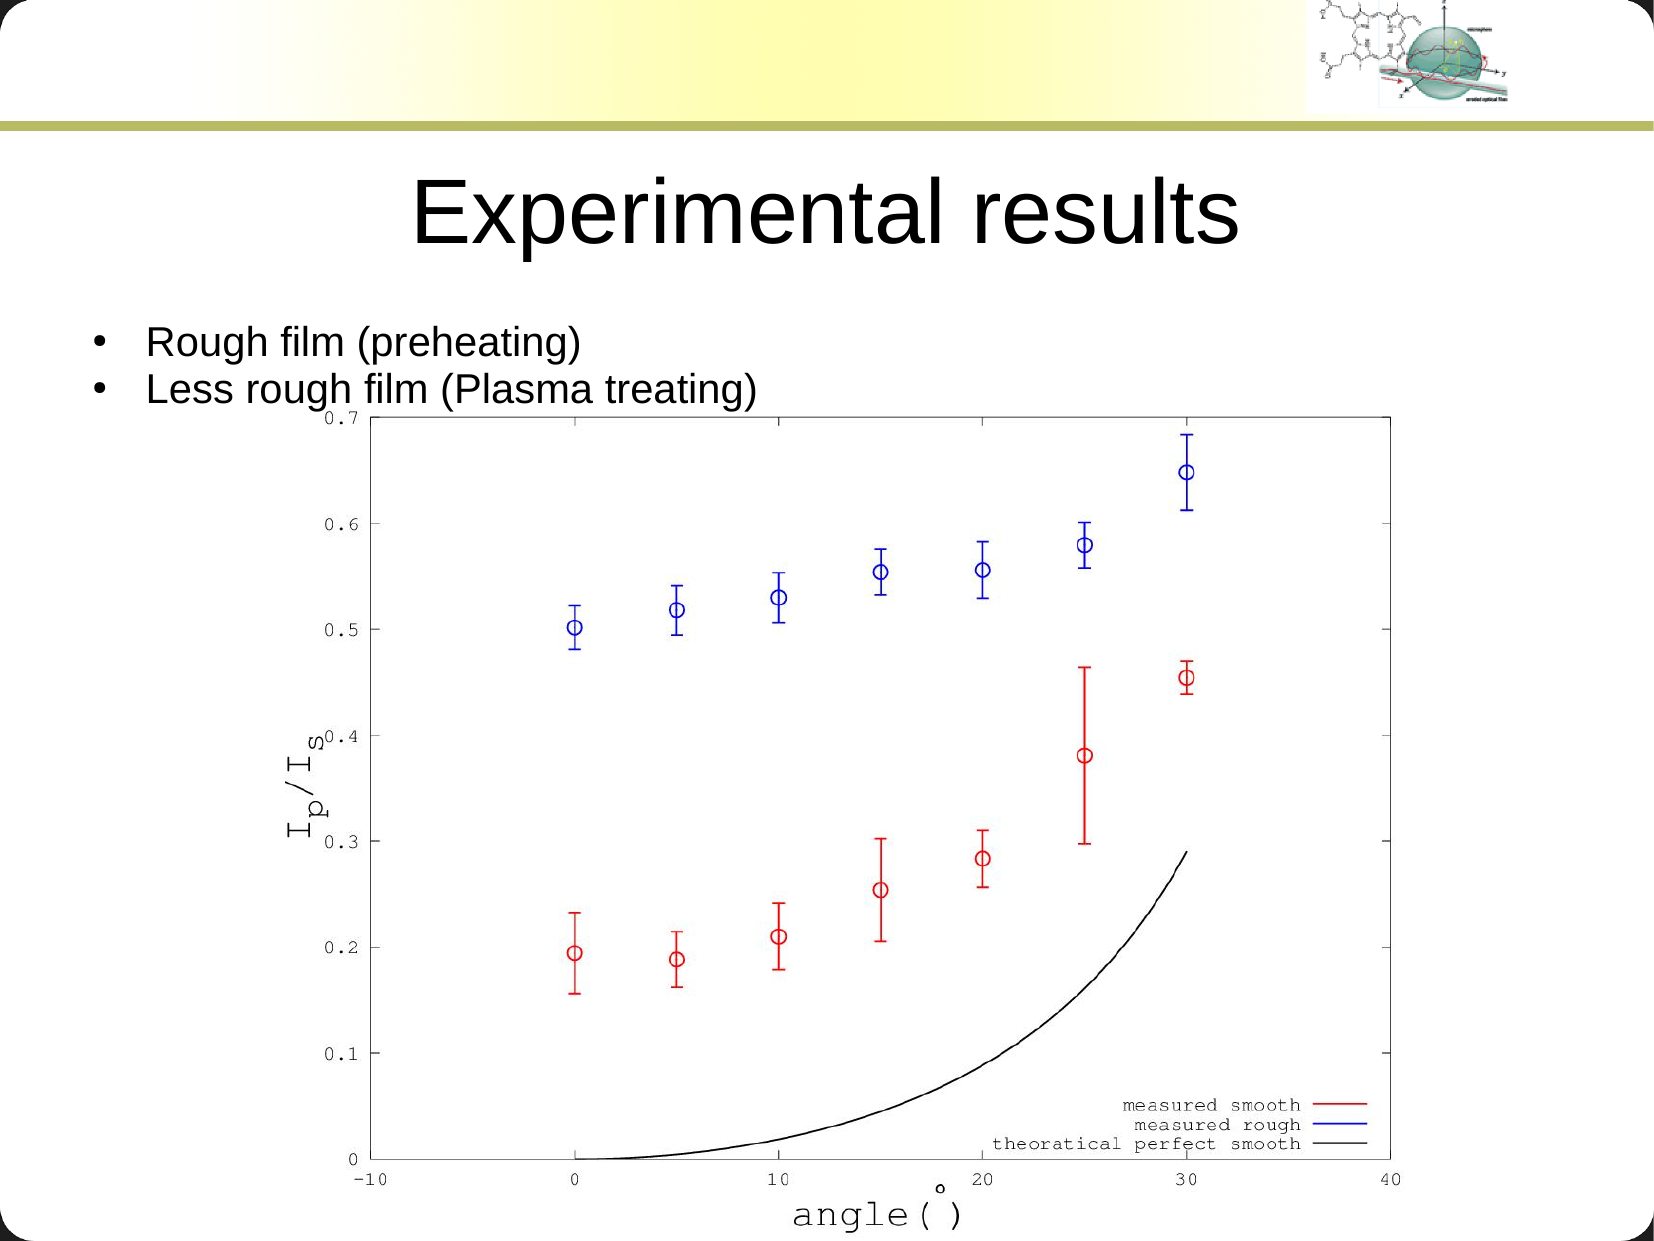

# Experimental results
Rough film (preheating)
Less rough film (Plasma treating)